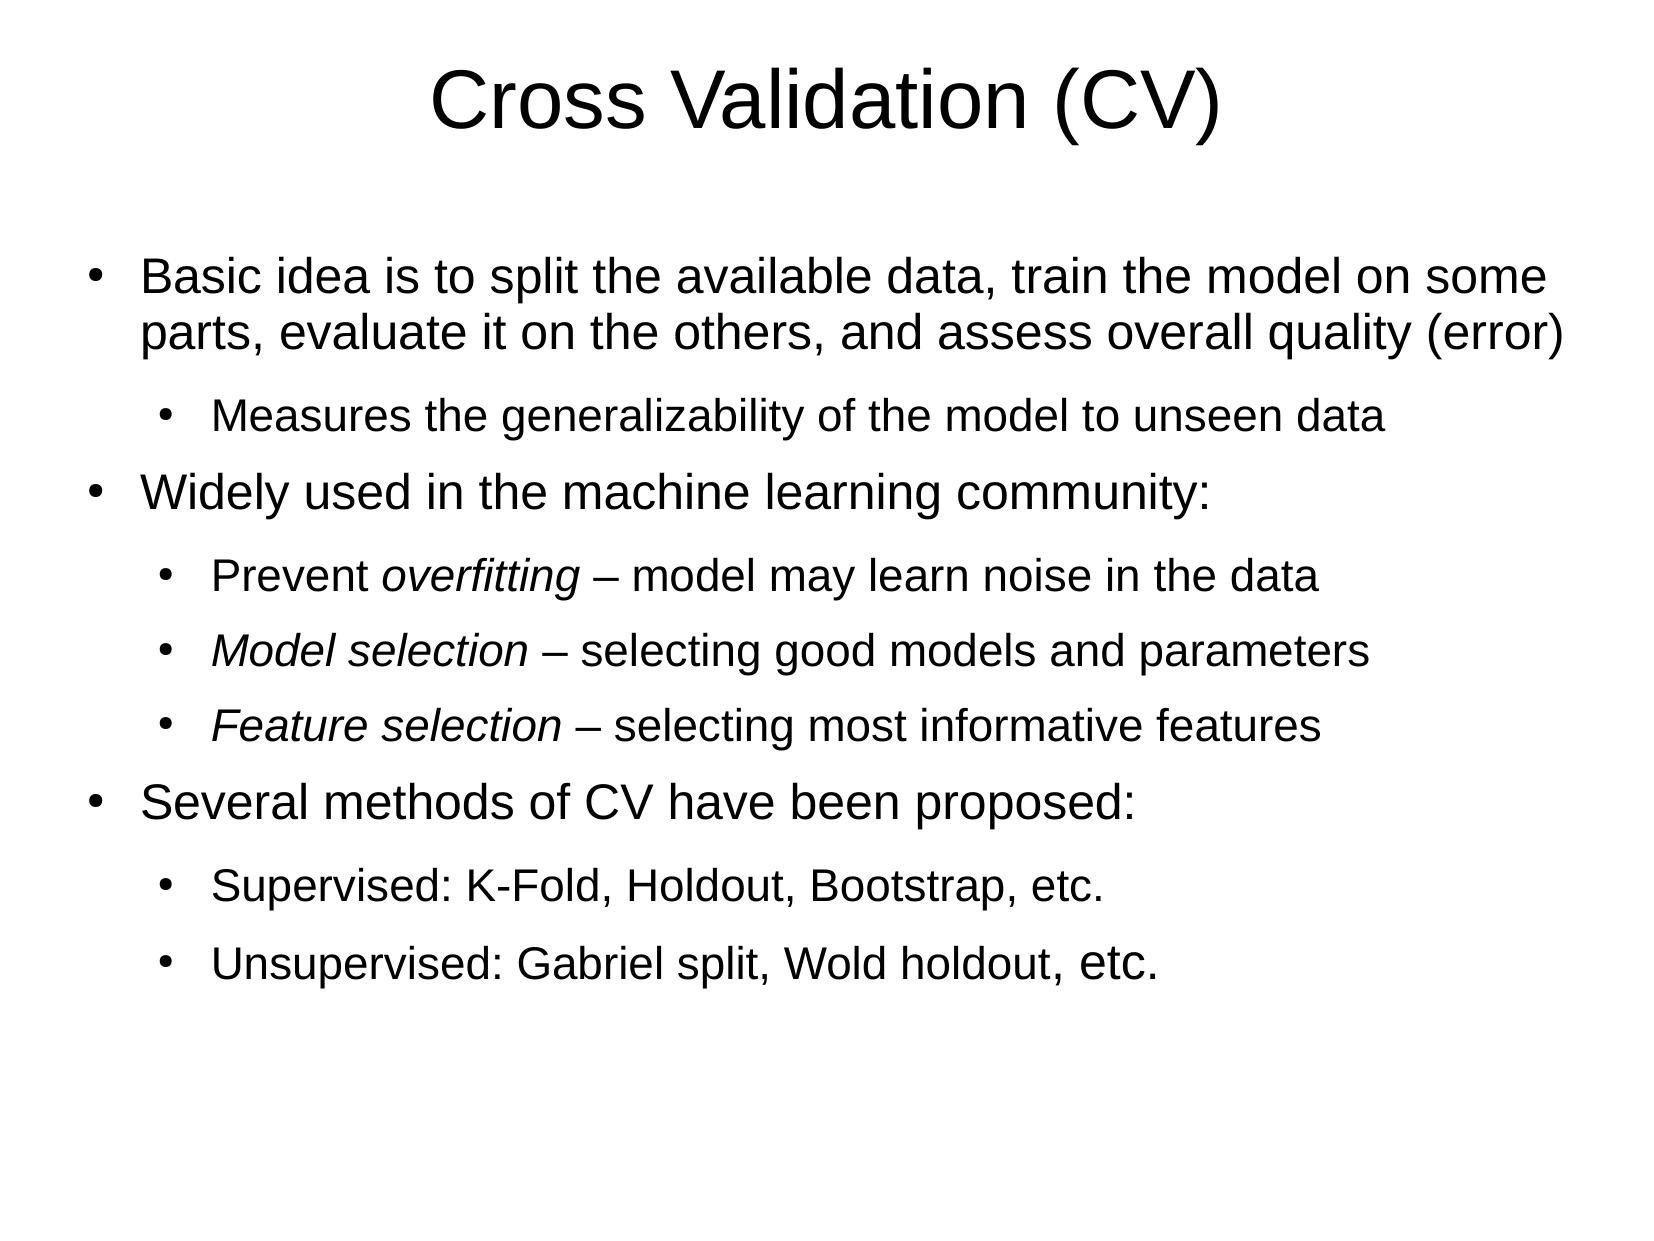

# Cross Validation (CV)
Basic idea is to split the available data, train the model on some parts, evaluate it on the others, and assess overall quality (error)
Measures the generalizability of the model to unseen data
Widely used in the machine learning community:
Prevent overfitting – model may learn noise in the data
Model selection – selecting good models and parameters
Feature selection – selecting most informative features
Several methods of CV have been proposed:
Supervised: K-Fold, Holdout, Bootstrap, etc.
Unsupervised: Gabriel split, Wold holdout, etc.